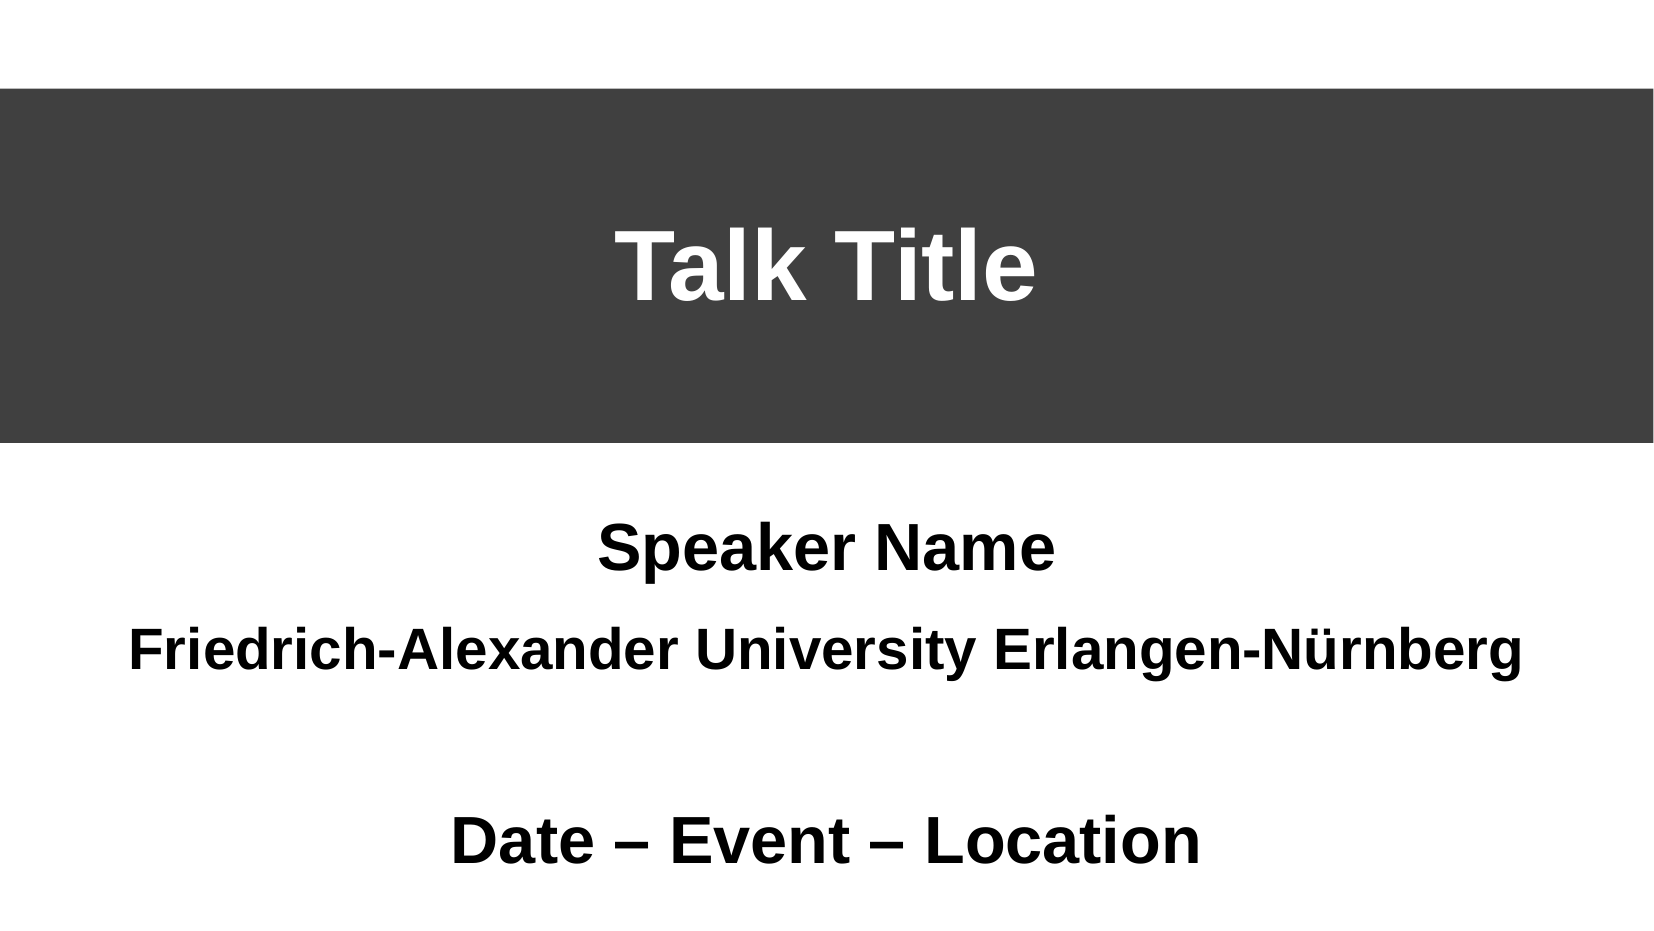

# Talk Title
Speaker Name
Friedrich-Alexander University Erlangen-Nürnberg
Date – Event – Location